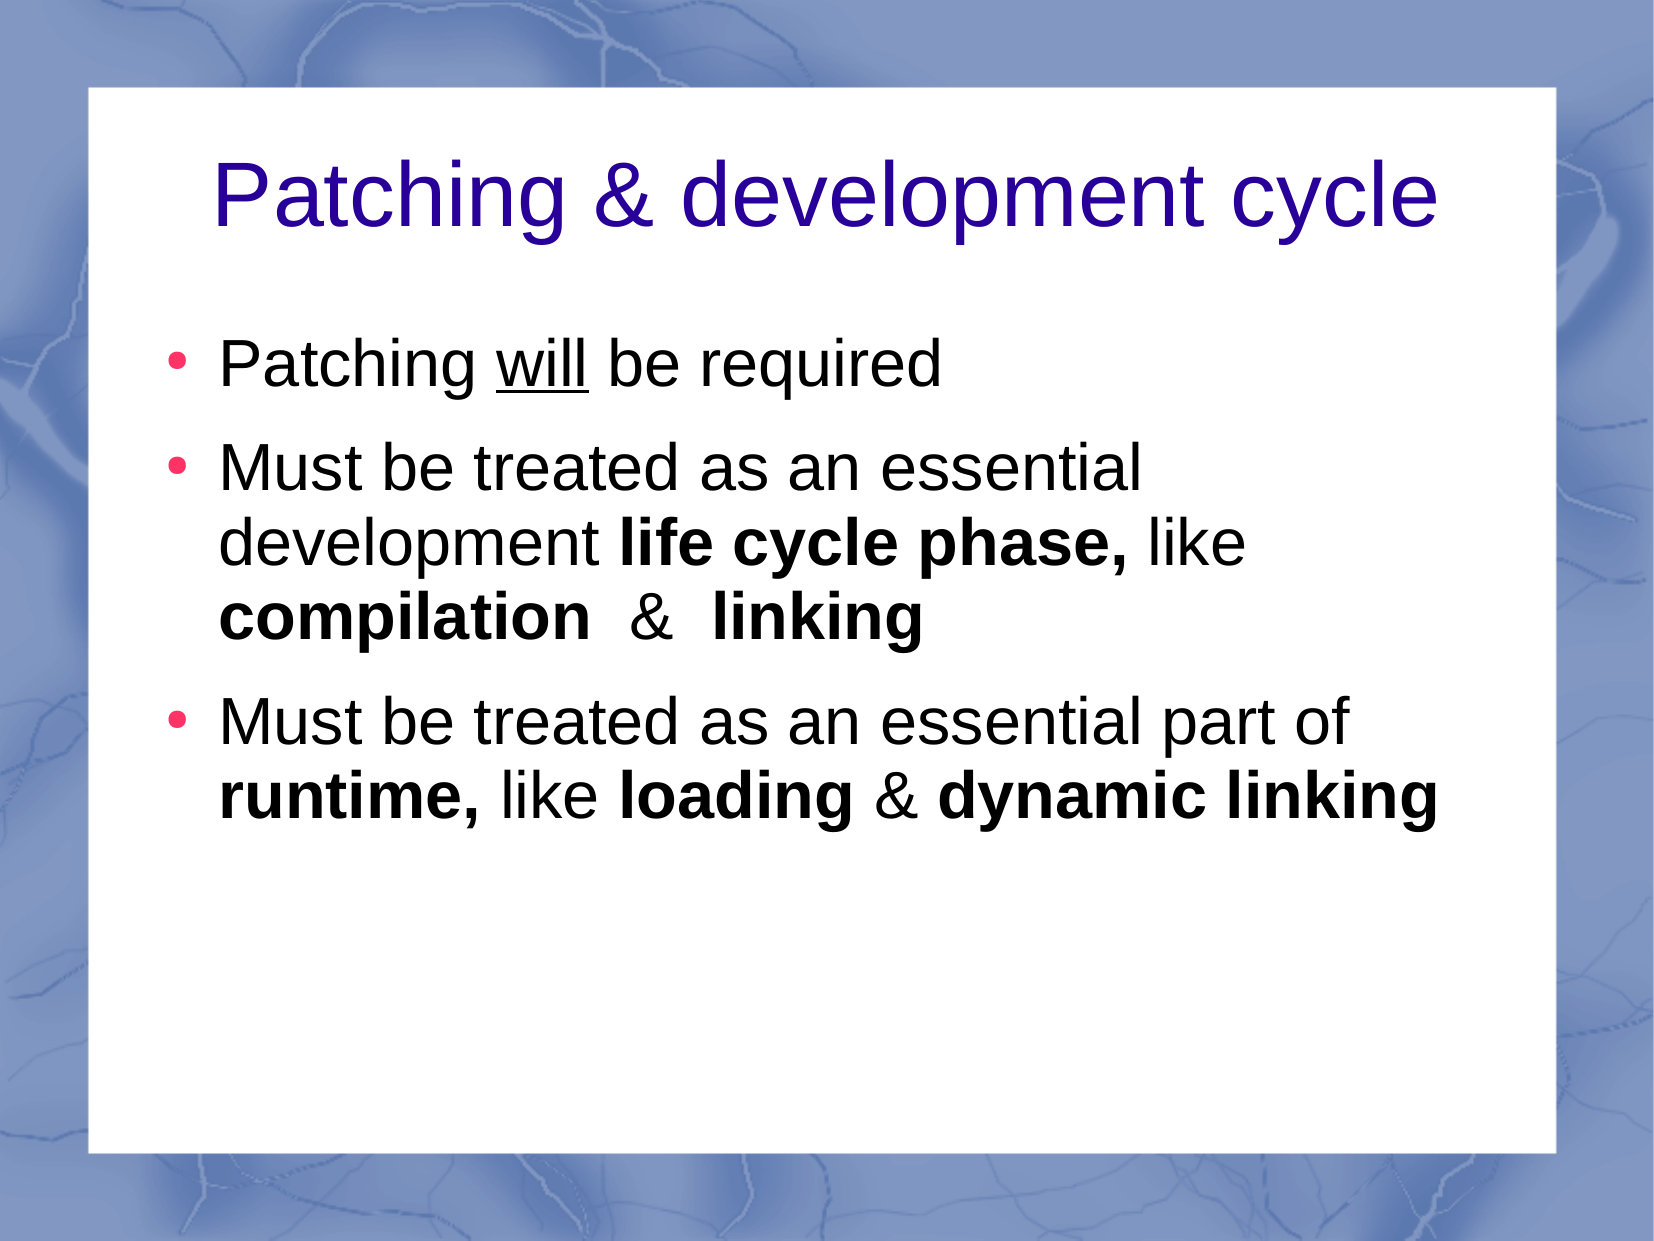

# Patching & development cycle
Patching will be required
Must be treated as an essential development life cycle phase, like compilation & linking
Must be treated as an essential part of runtime, like loading & dynamic linking